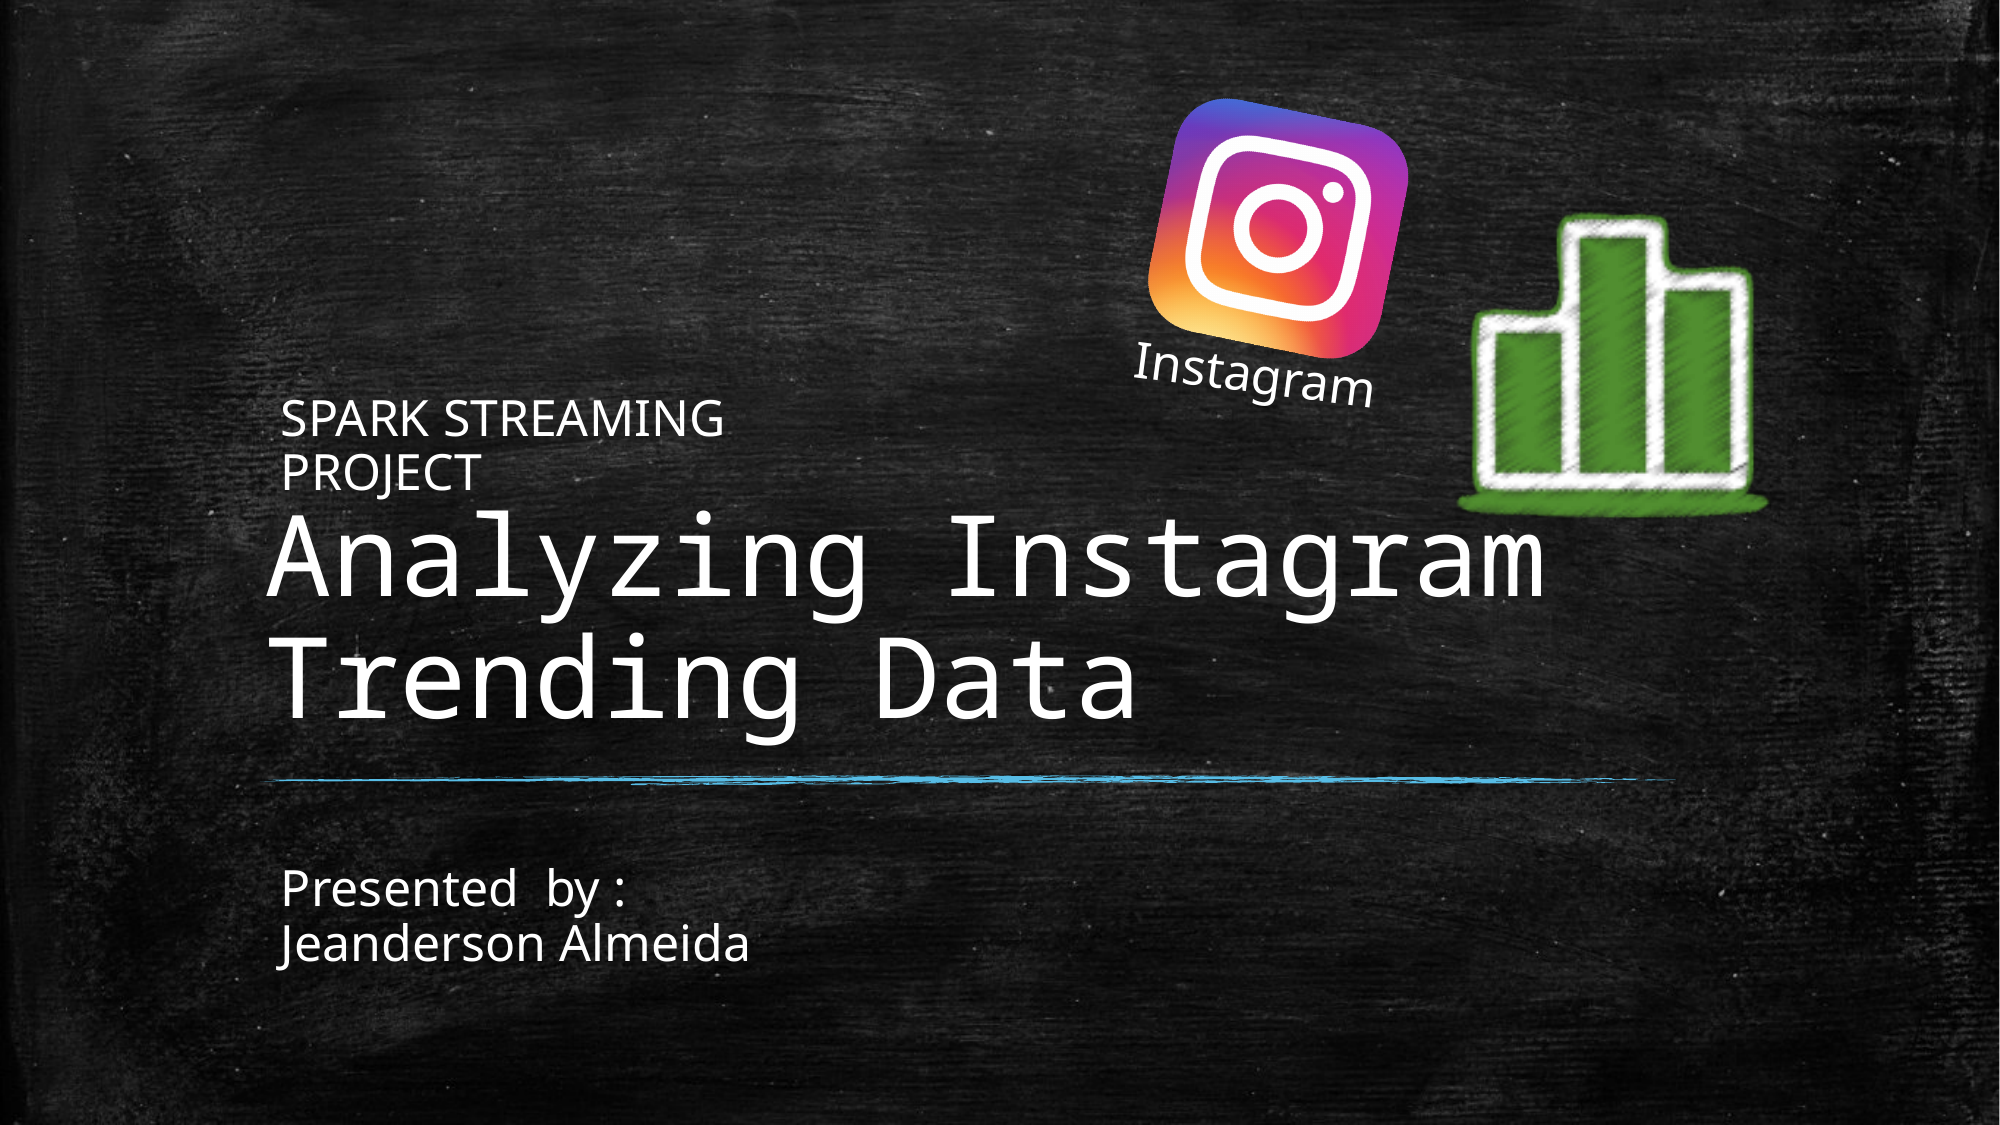

Instagram
SPARK STREAMING PROJECT
# Analyzing Instagram Trending Data
Presented by :
Jeanderson Almeida